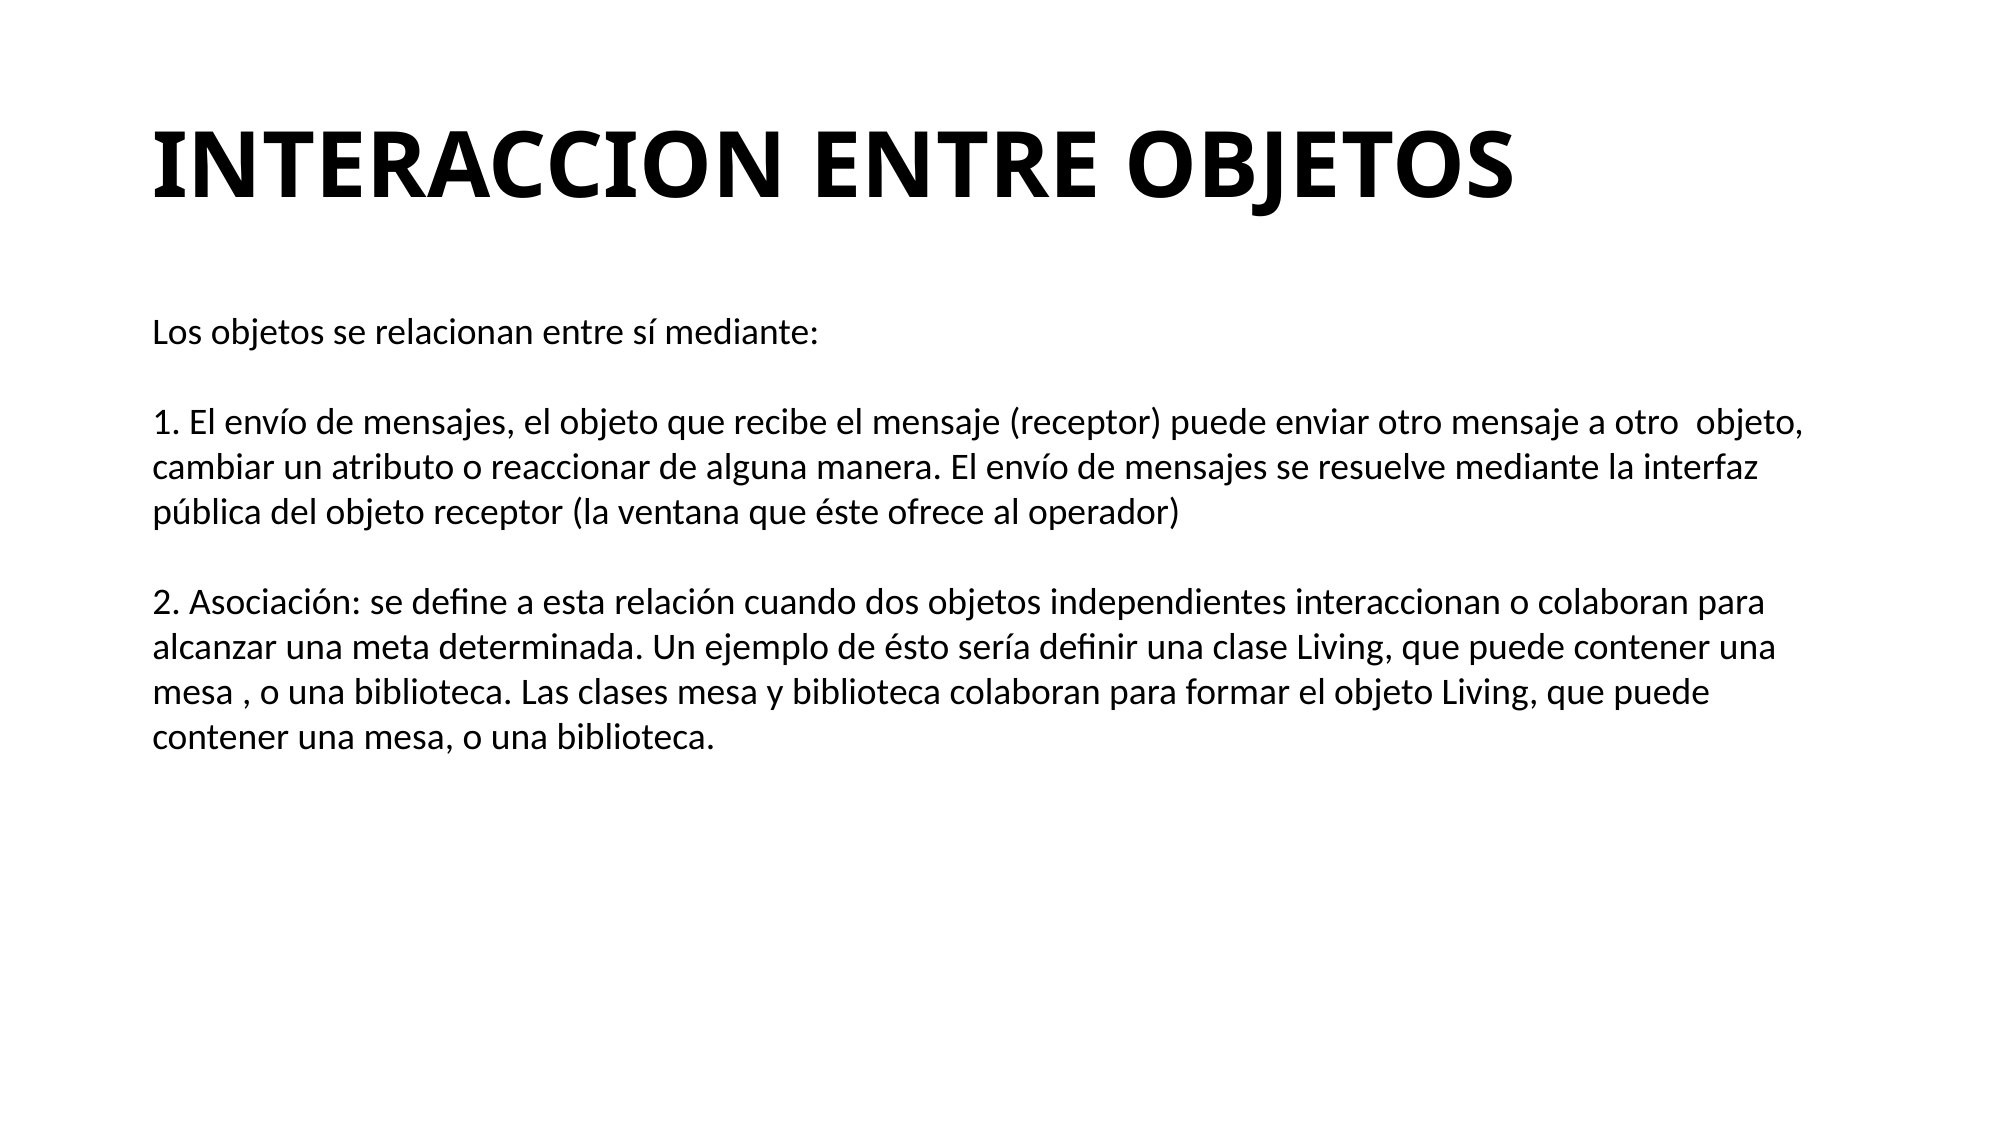

INTERACCION ENTRE OBJETOS
Los objetos se relacionan entre sí mediante:
1. El envío de mensajes, el objeto que recibe el mensaje (receptor) puede enviar otro mensaje a otro objeto, cambiar un atributo o reaccionar de alguna manera. El envío de mensajes se resuelve mediante la interfaz pública del objeto receptor (la ventana que éste ofrece al operador)
2. Asociación: se define a esta relación cuando dos objetos independientes interaccionan o colaboran para alcanzar una meta determinada. Un ejemplo de ésto sería definir una clase Living, que puede contener una mesa , o una biblioteca. Las clases mesa y biblioteca colaboran para formar el objeto Living, que puede contener una mesa, o una biblioteca.